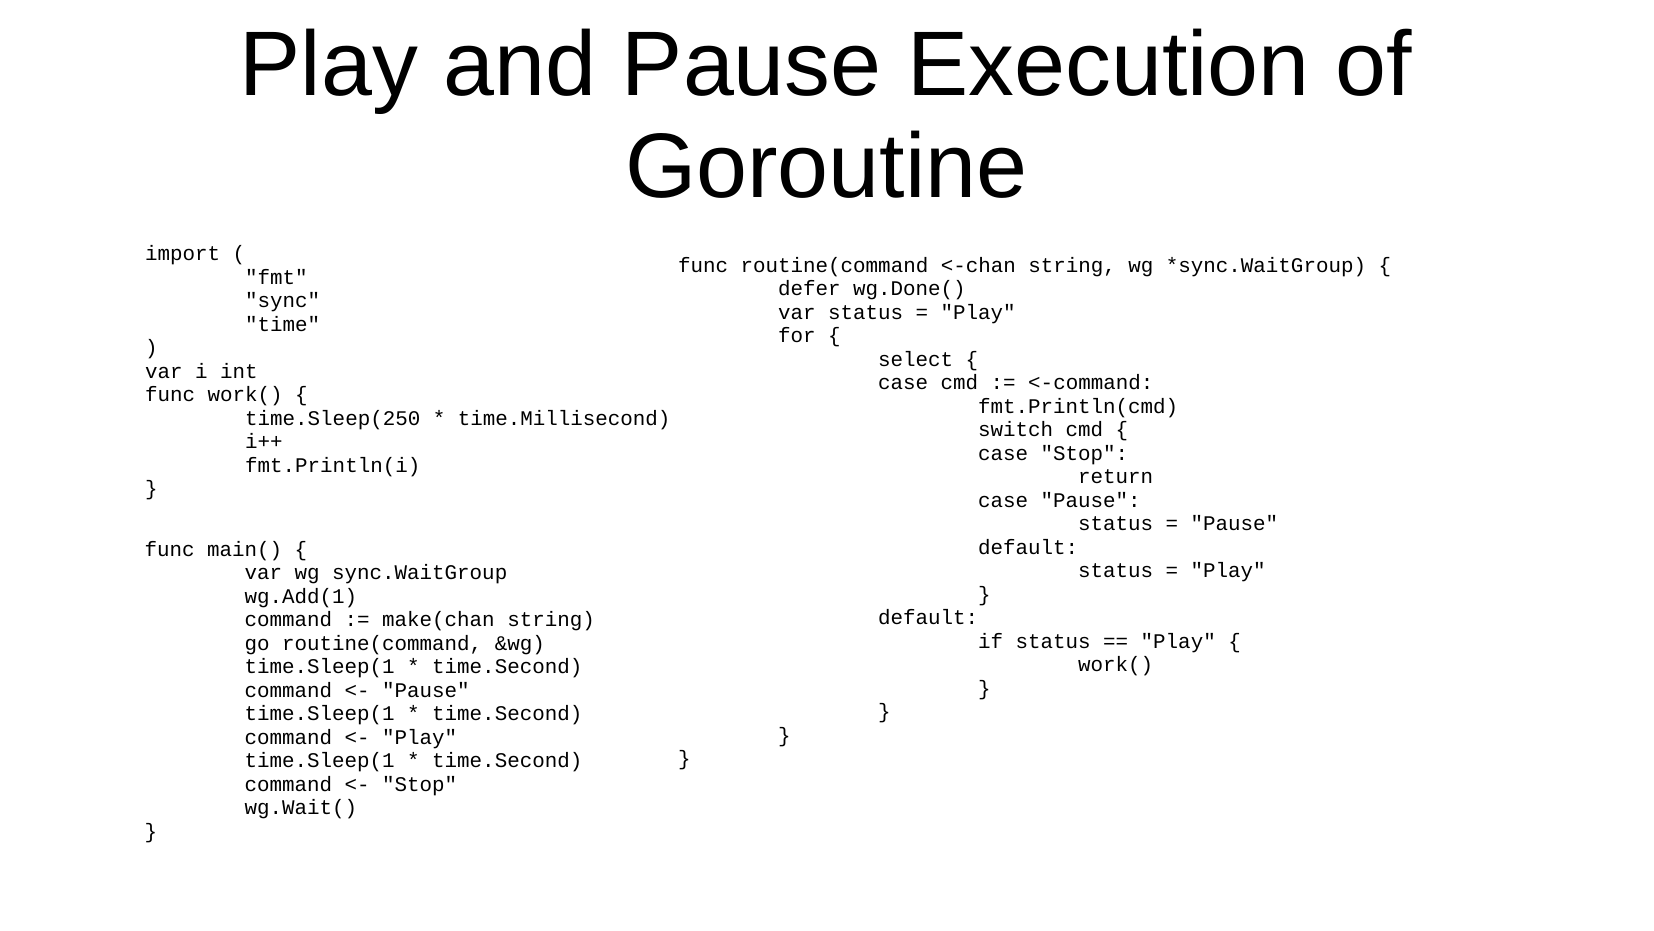

# Play and Pause Execution of Goroutine
import (
 "fmt"
 "sync"
 "time"
)
var i int
func work() {
 time.Sleep(250 * time.Millisecond)
 i++
 fmt.Println(i)
}
func routine(command <-chan string, wg *sync.WaitGroup) {
 defer wg.Done()
 var status = "Play"
 for {
 select {
 case cmd := <-command:
 fmt.Println(cmd)
 switch cmd {
 case "Stop":
 return
 case "Pause":
 status = "Pause"
 default:
 status = "Play"
 }
 default:
 if status == "Play" {
 work()
 }
 }
 }
}
func main() {
 var wg sync.WaitGroup
 wg.Add(1)
 command := make(chan string)
 go routine(command, &wg)
 time.Sleep(1 * time.Second)
 command <- "Pause"
 time.Sleep(1 * time.Second)
 command <- "Play"
 time.Sleep(1 * time.Second)
 command <- "Stop"
 wg.Wait()
}